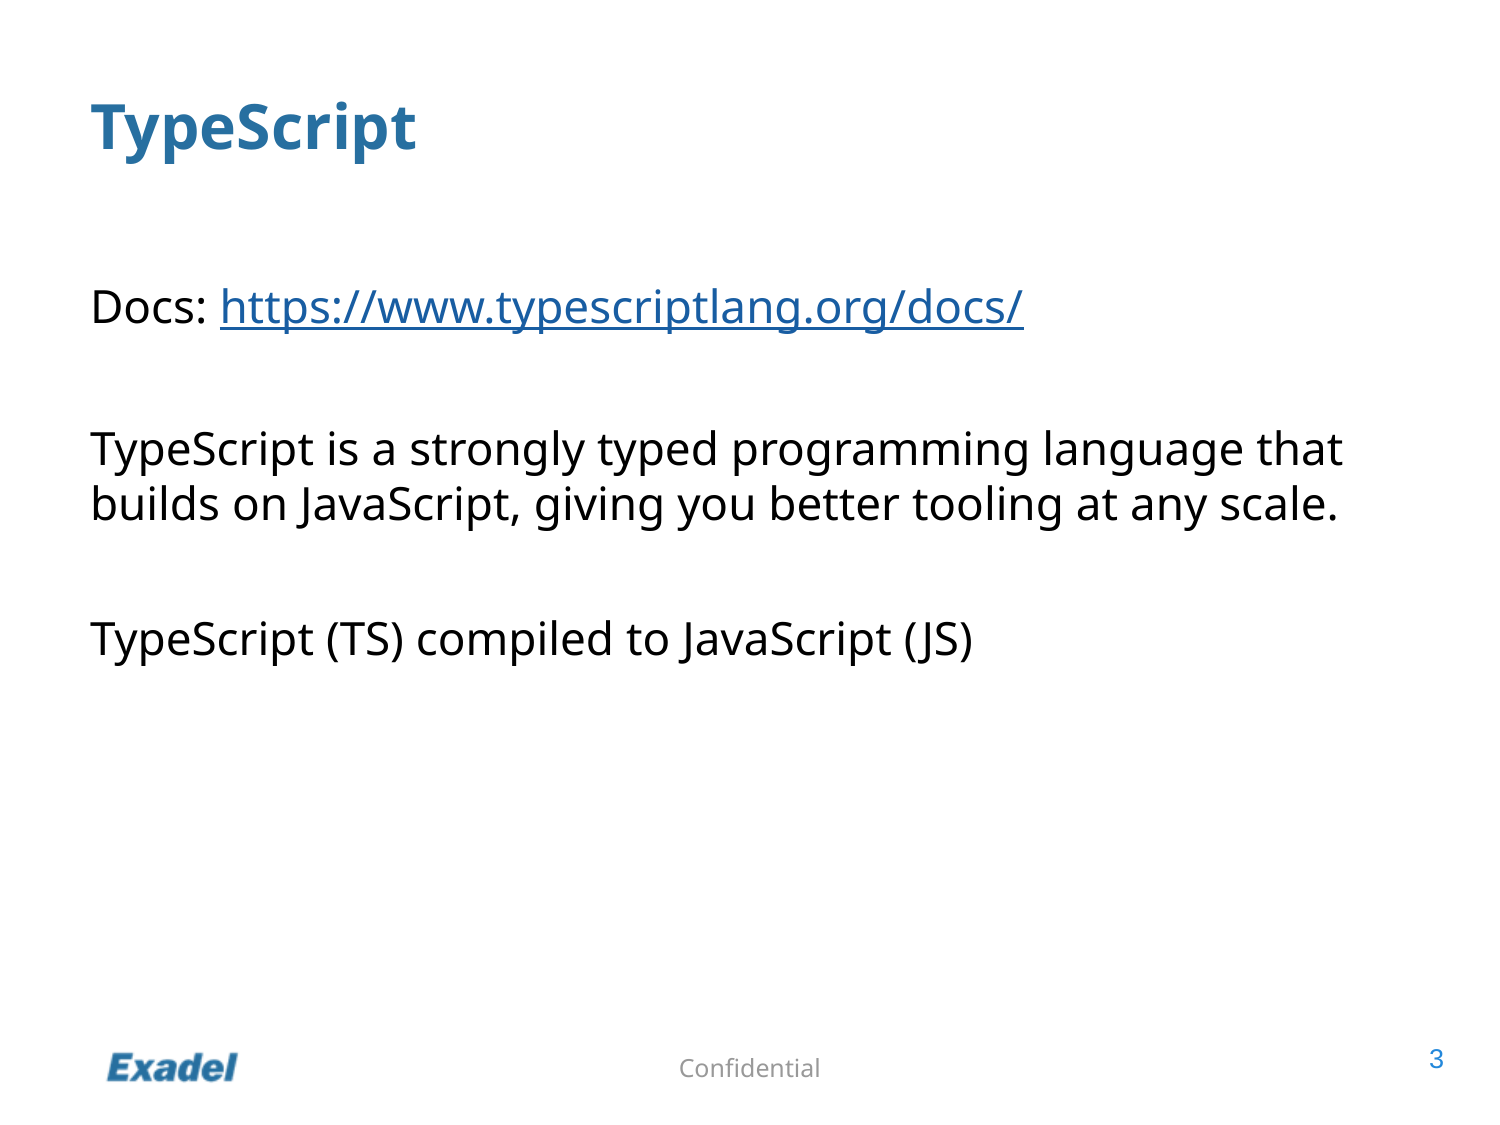

# TypeScript
Docs: https://www.typescriptlang.org/docs/
TypeScript is a strongly typed programming language that builds on JavaScript, giving you better tooling at any scale.
TypeScript (TS) compiled to JavaScript (JS)